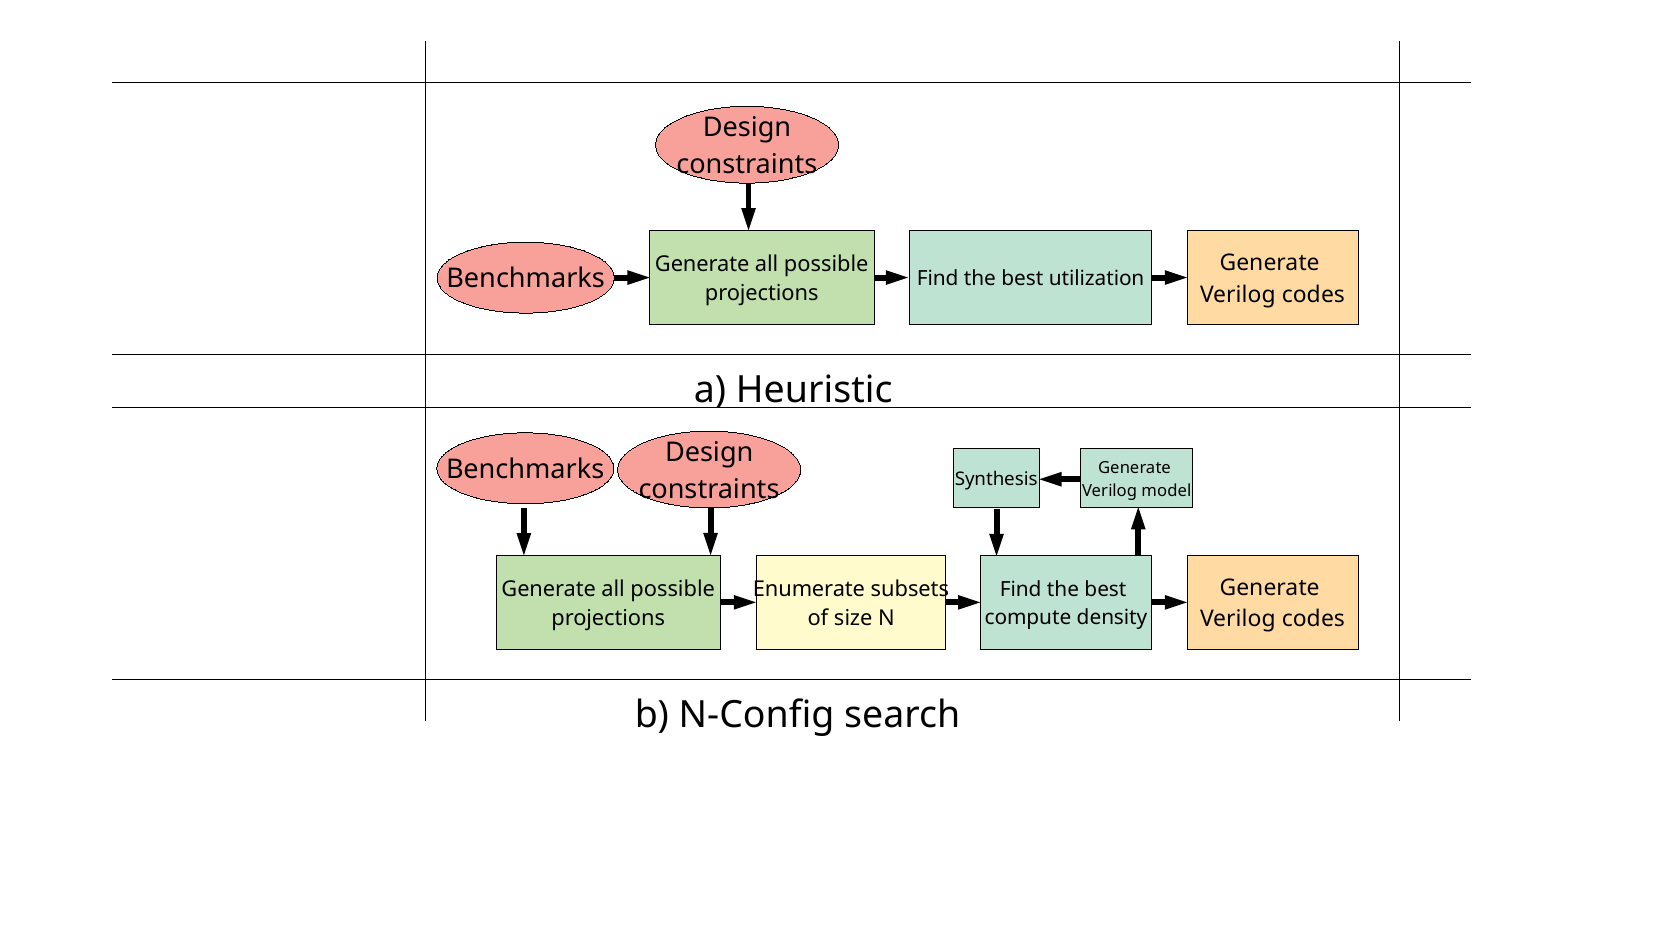

Design
constraints
Generate all possible
projections
Find the best utilization
Generate
Verilog codes
Benchmarks
a) Heuristic
Design
constraints
Benchmarks
Synthesis
Generate
Verilog model
Generate all possible
projections
Enumerate subsets
of size N
Find the best
compute density
Generate
Verilog codes
b) N-Config search